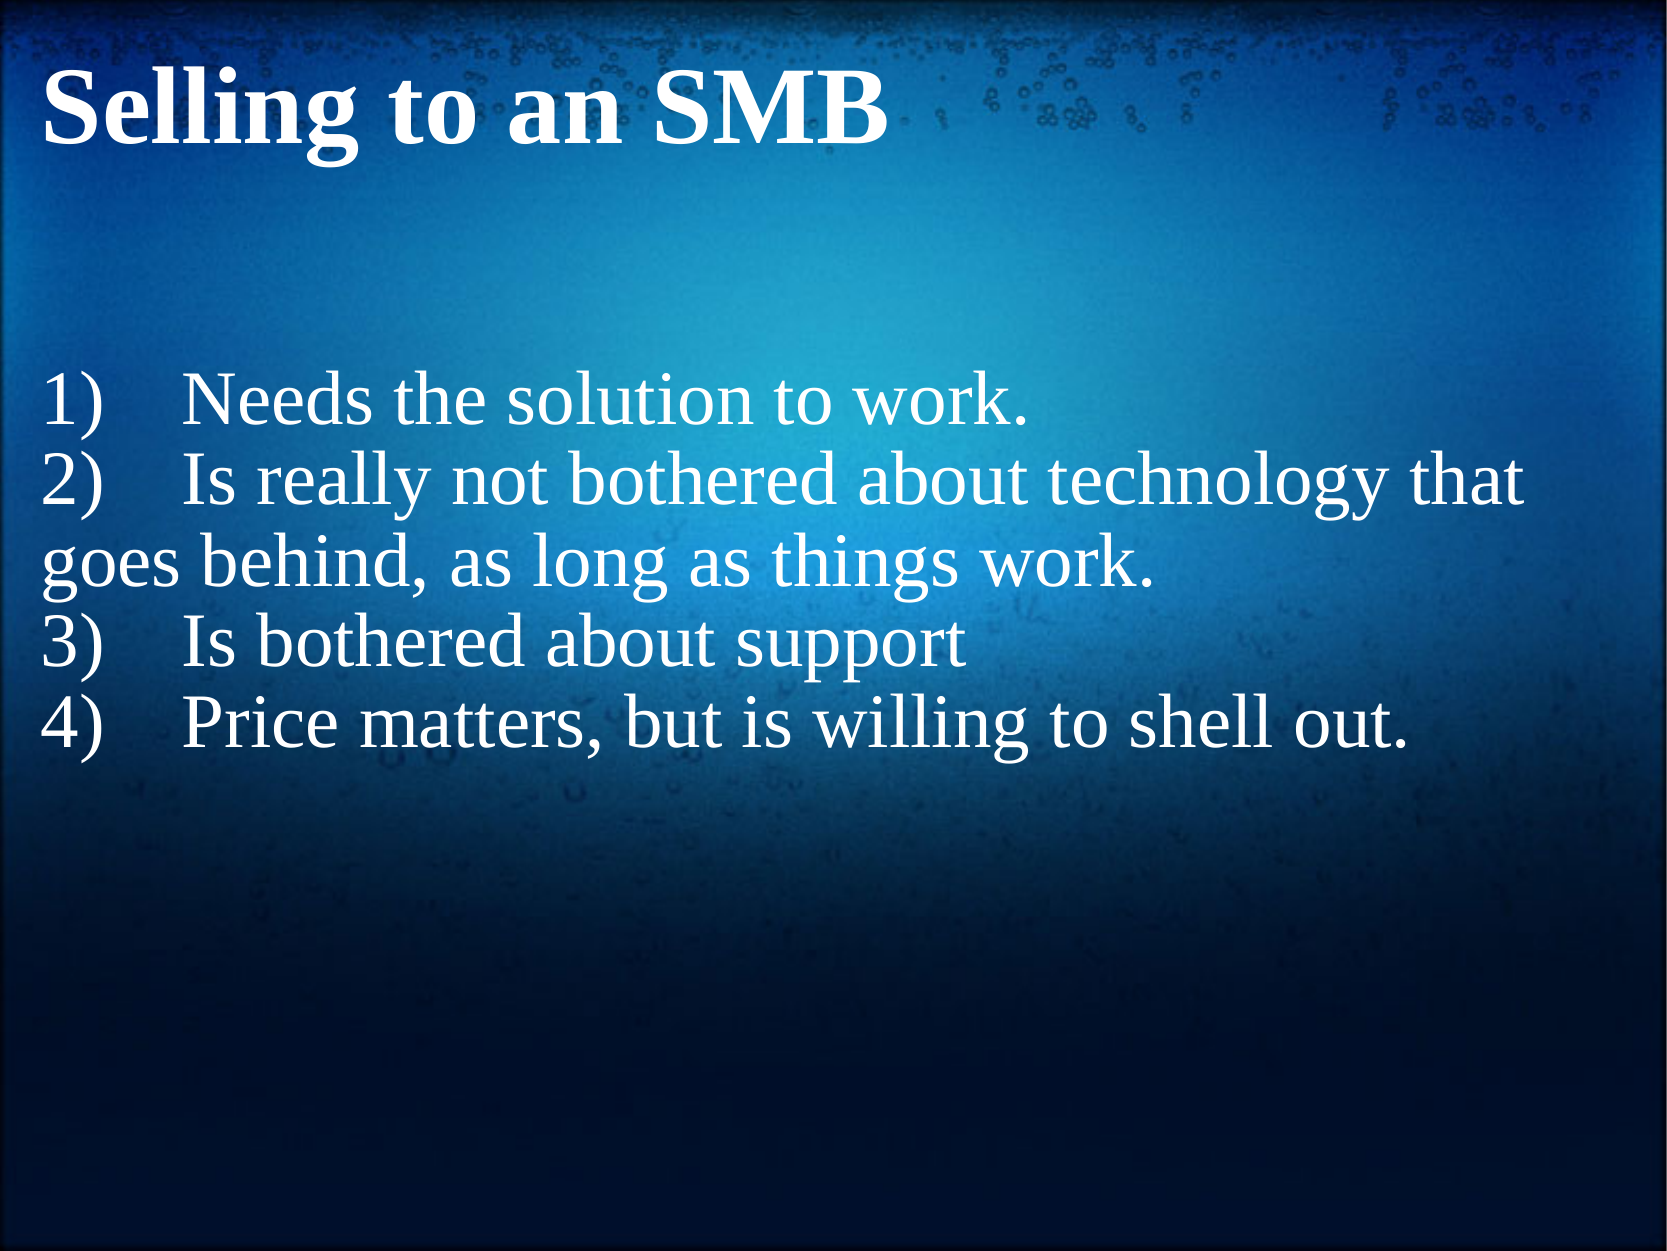

# Selling to an SMB
1)    Needs the solution to work.
2)    Is really not bothered about technology that goes behind, as long as things work.
3)    Is bothered about support
4)    Price matters, but is willing to shell out.